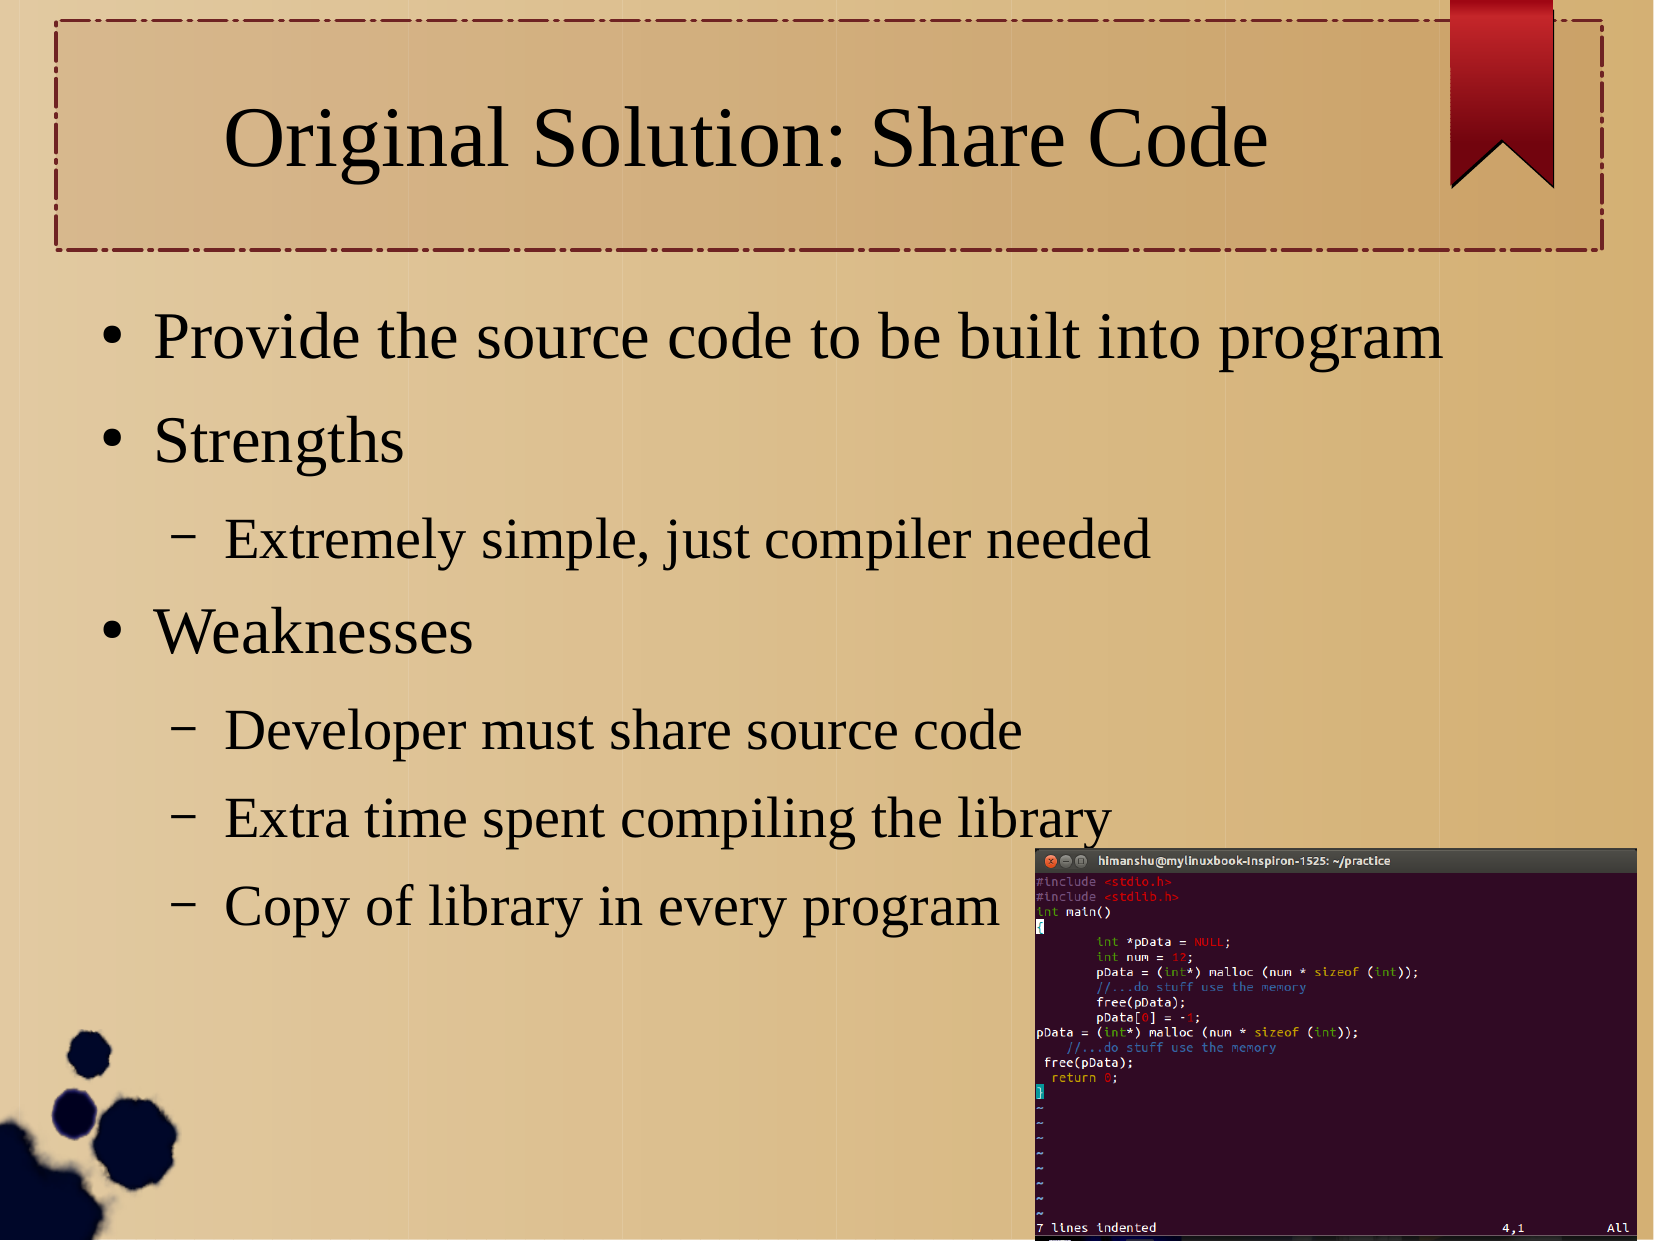

# Original Solution: Share Code
Provide the source code to be built into program
Strengths
Extremely simple, just compiler needed
Weaknesses
Developer must share source code
Extra time spent compiling the library
Copy of library in every program